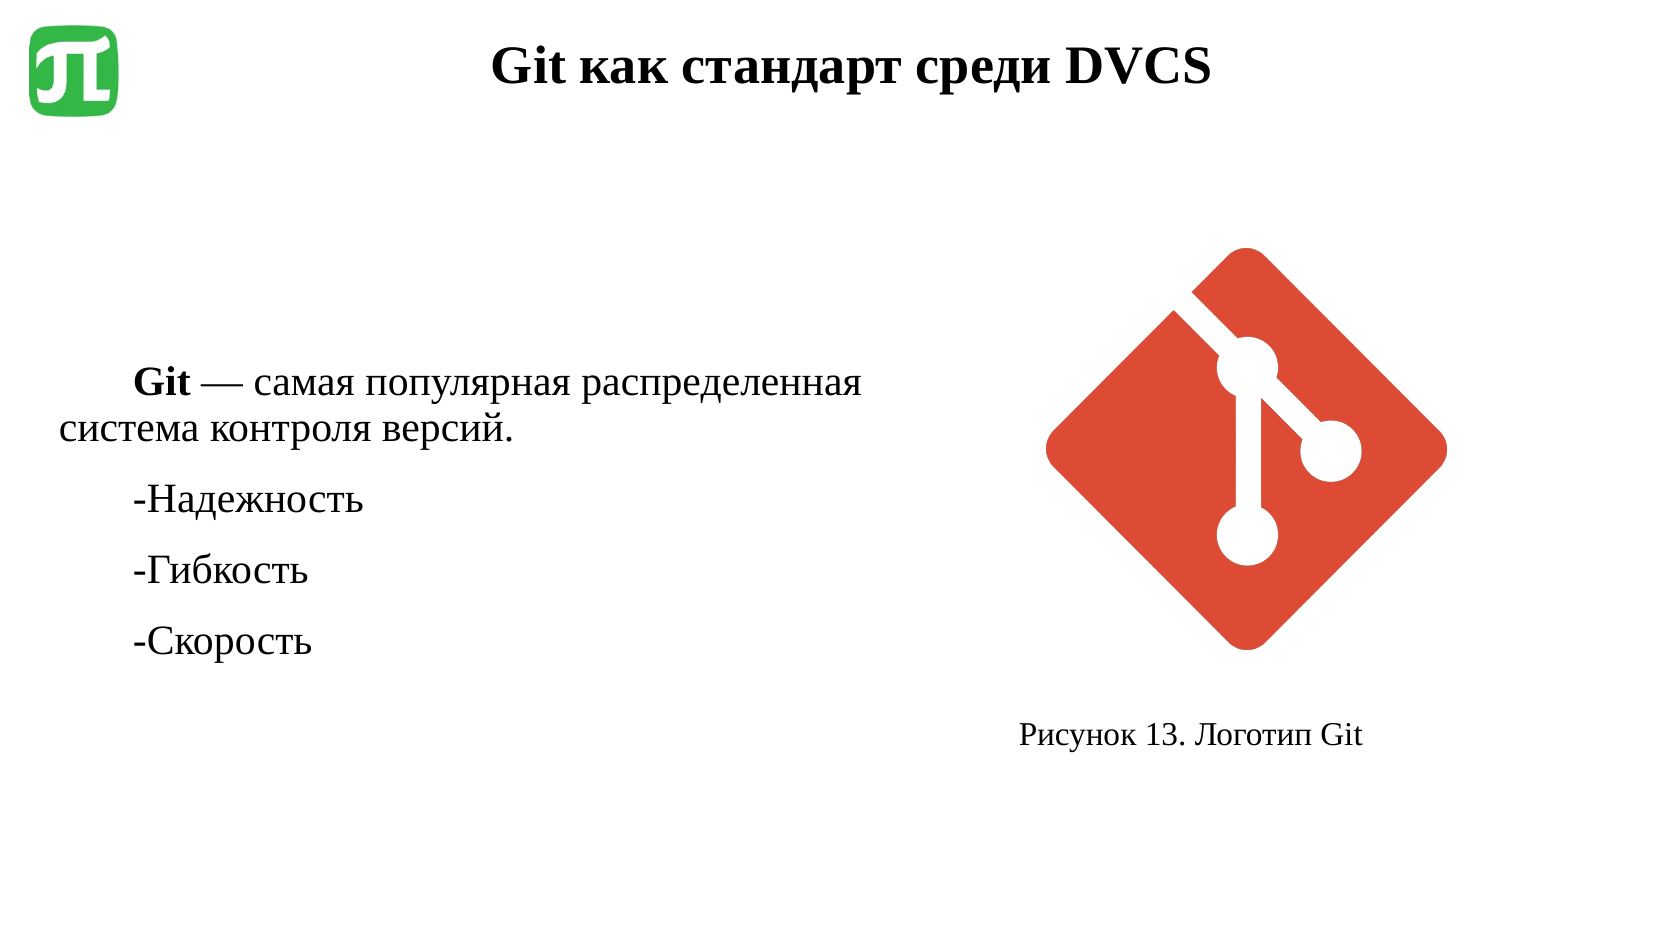

# Git как стандарт среди DVCS
	Git — самая популярная распределенная система контроля версий.
	-Надежность
	-Гибкость
	-Скорость
Рисунок 13. Логотип Git